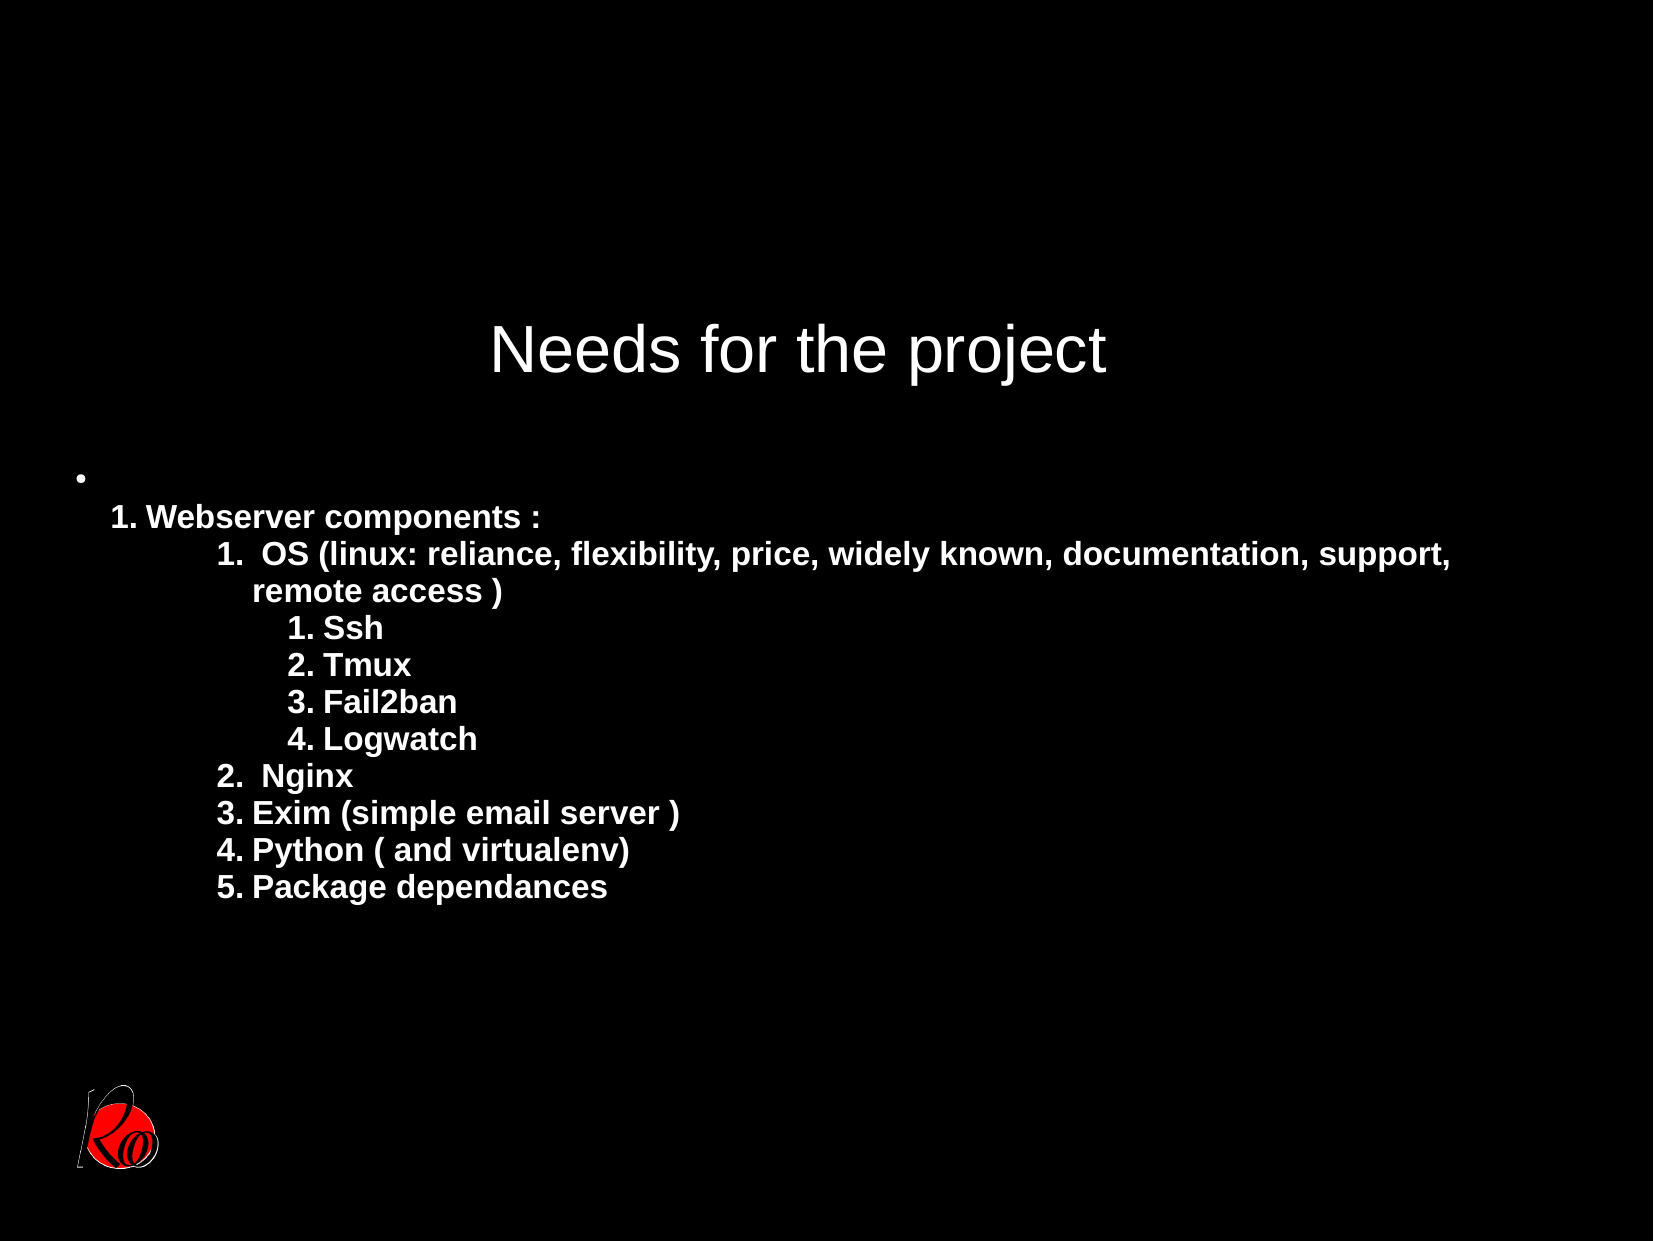

# Needs for the project
Webserver components :
 OS (linux: reliance, flexibility, price, widely known, documentation, support, remote access )
Ssh
Tmux
Fail2ban
Logwatch
 Nginx
Exim (simple email server )
Python ( and virtualenv)
Package dependances